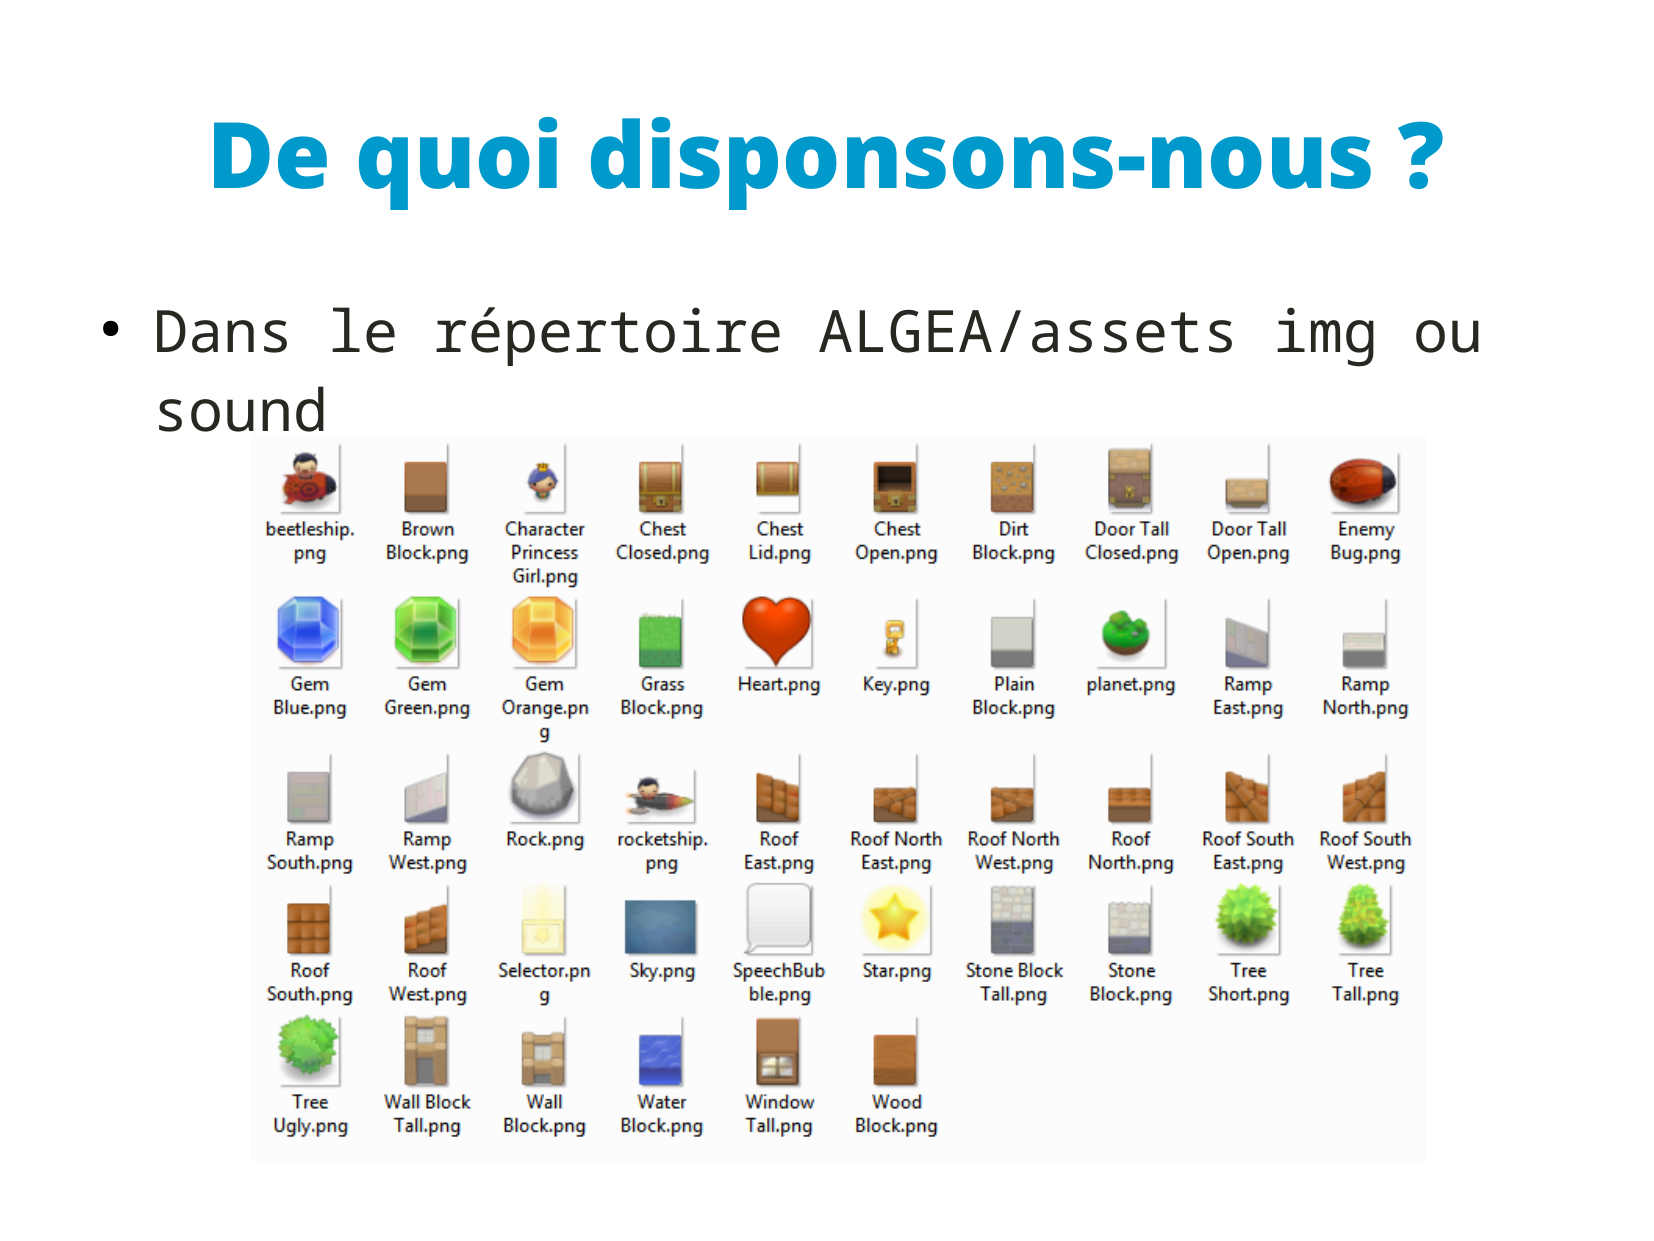

# De quoi disponsons-nous ?
Dans le répertoire ALGEA/assets img ou sound